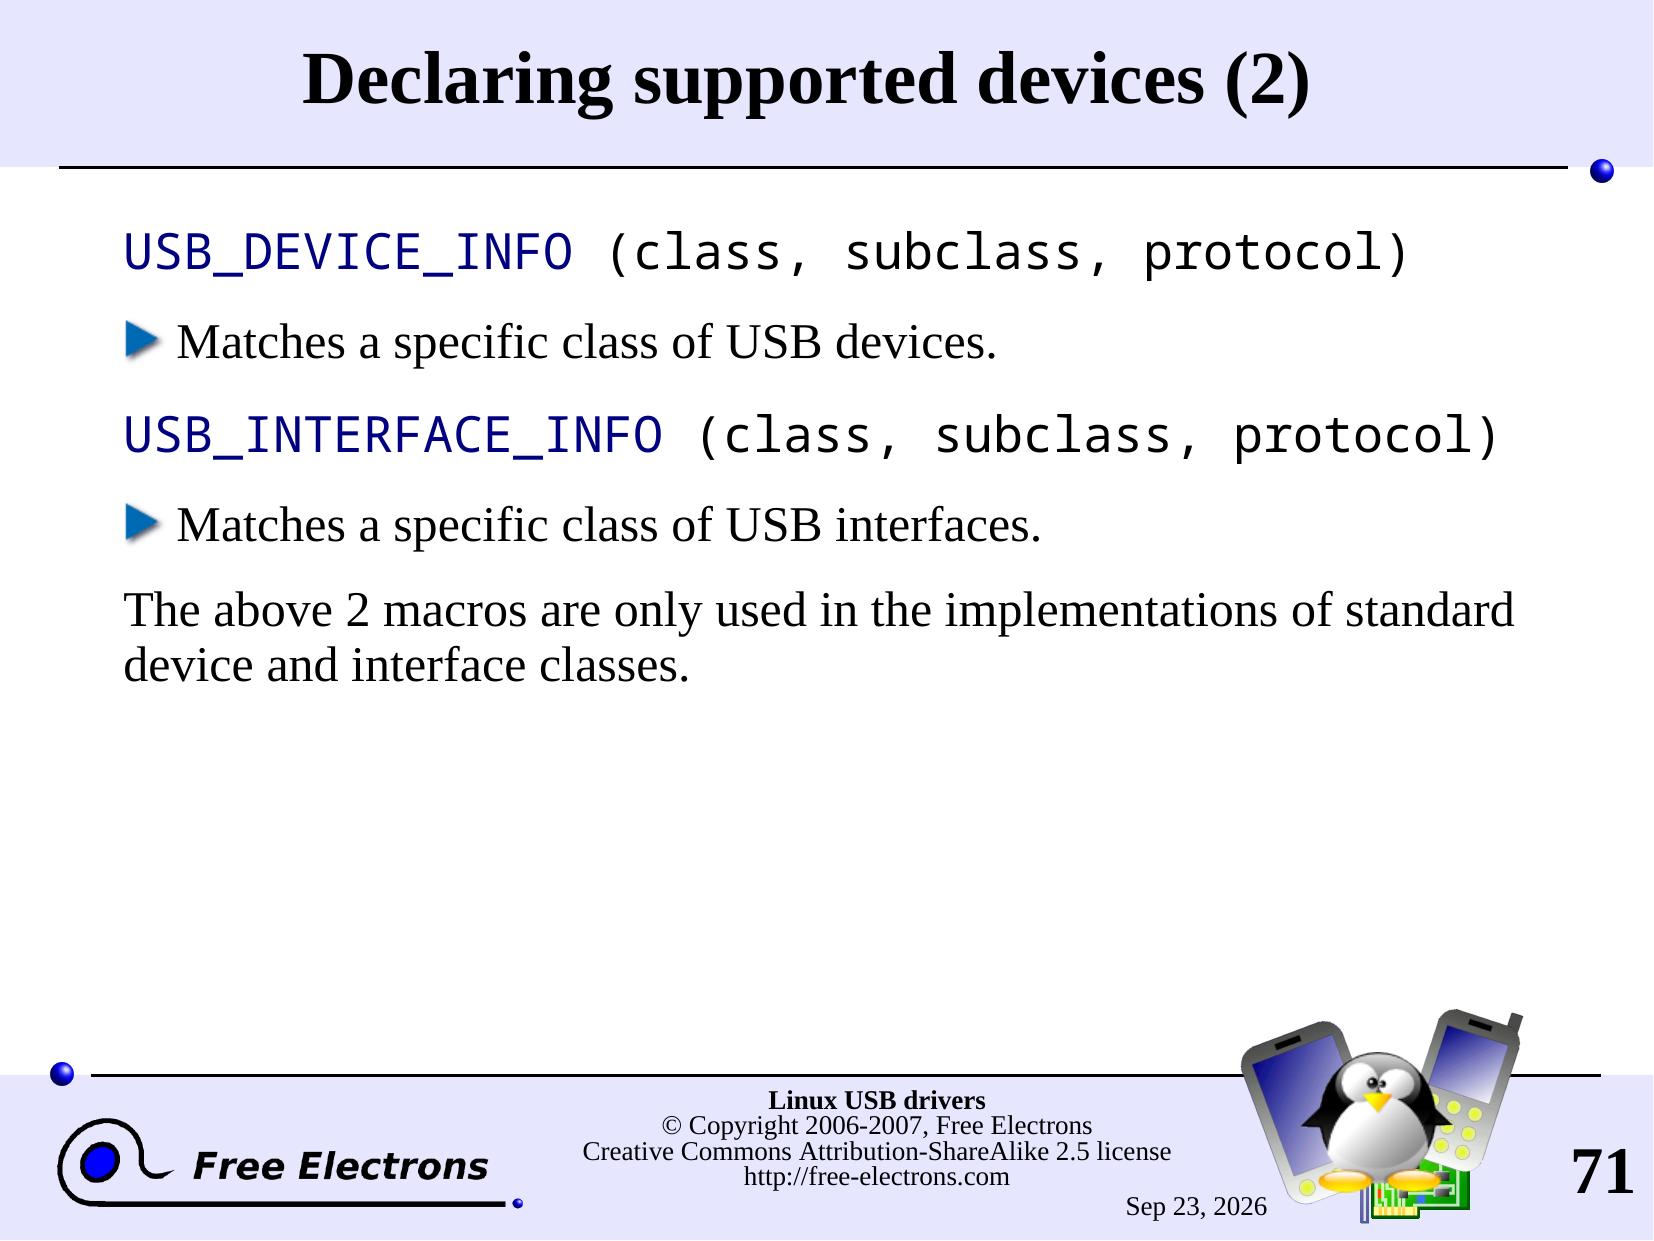

# Declaring supported devices (2)
USB_DEVICE_INFO (class, subclass, protocol)
Matches a specific class of USB devices.
USB_INTERFACE_INFO (class, subclass, protocol)
Matches a specific class of USB interfaces.
The above 2 macros are only used in the implementations of standard device and interface classes.